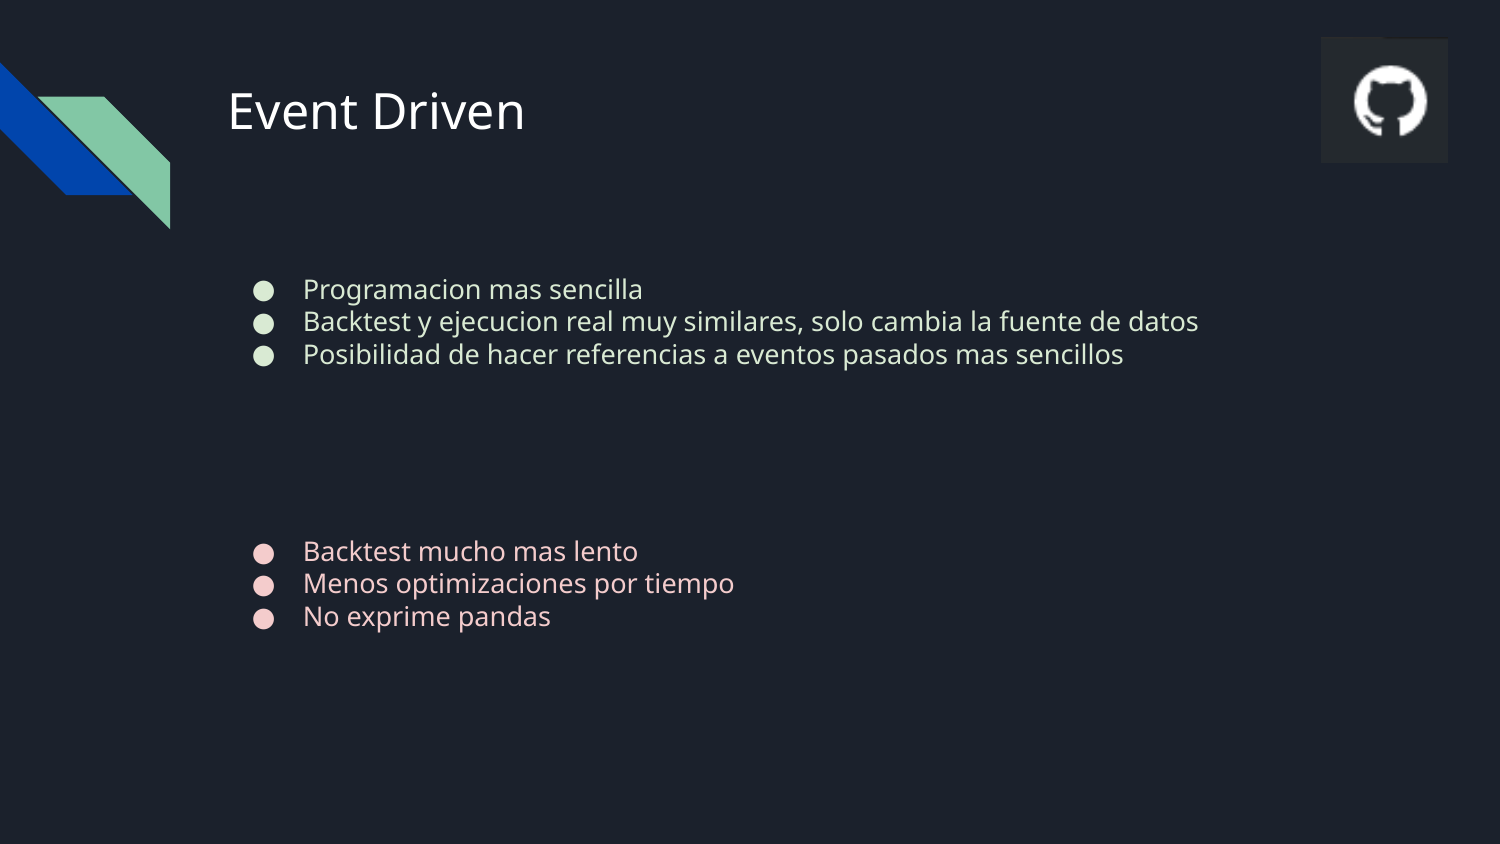

# Event Driven
Programacion mas sencilla
Backtest y ejecucion real muy similares, solo cambia la fuente de datos
Posibilidad de hacer referencias a eventos pasados mas sencillos
Backtest mucho mas lento
Menos optimizaciones por tiempo
No exprime pandas